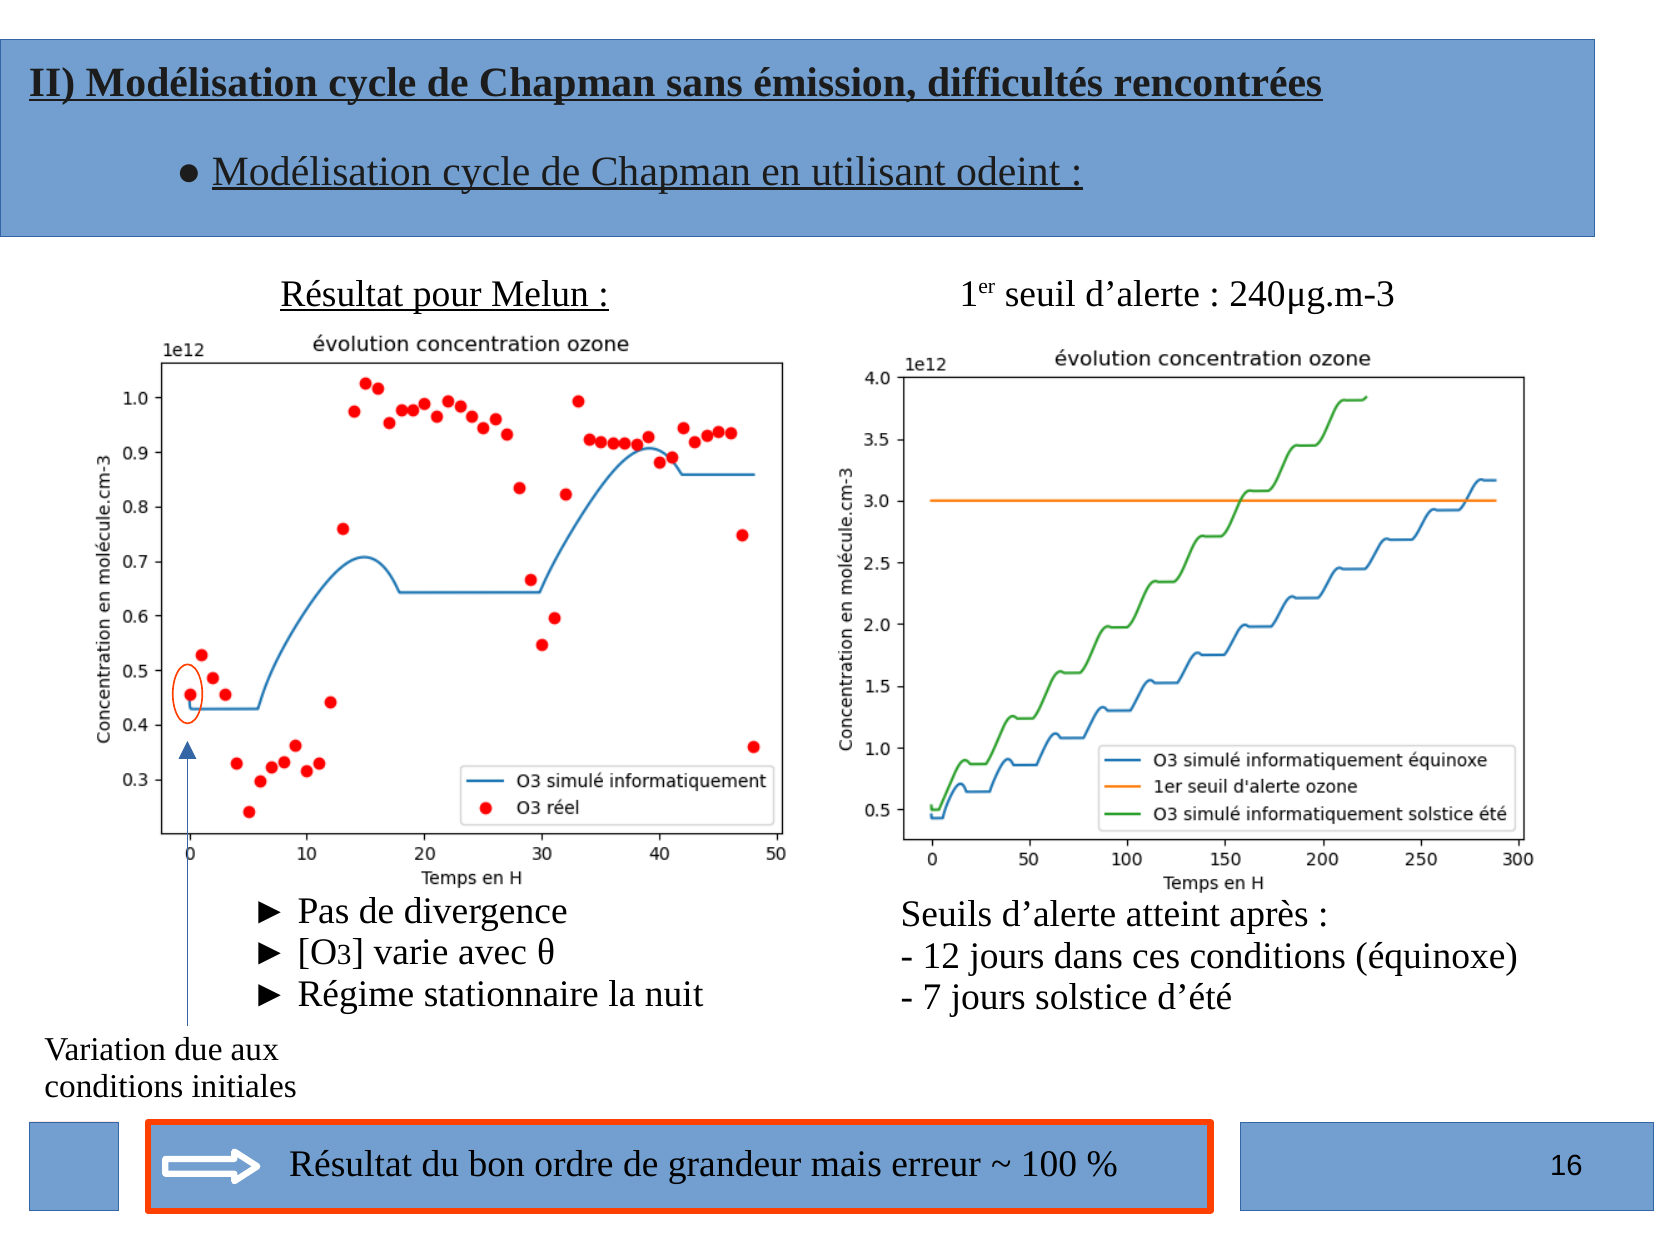

II) Modélisation cycle de Chapman sans émission, difficultés rencontrées
● Modélisation cycle de Chapman en utilisant odeint :
1er seuil d’alerte : 240μg.m-3
Résultat pour Melun :
► Pas de divergence
► [O3] varie avec θ
► Régime stationnaire la nuit
Seuils d’alerte atteint après :
- 12 jours dans ces conditions (équinoxe)
- 7 jours solstice d’été
Variation due aux conditions initiales
Résultat du bon ordre de grandeur mais erreur ~ 100 %
16